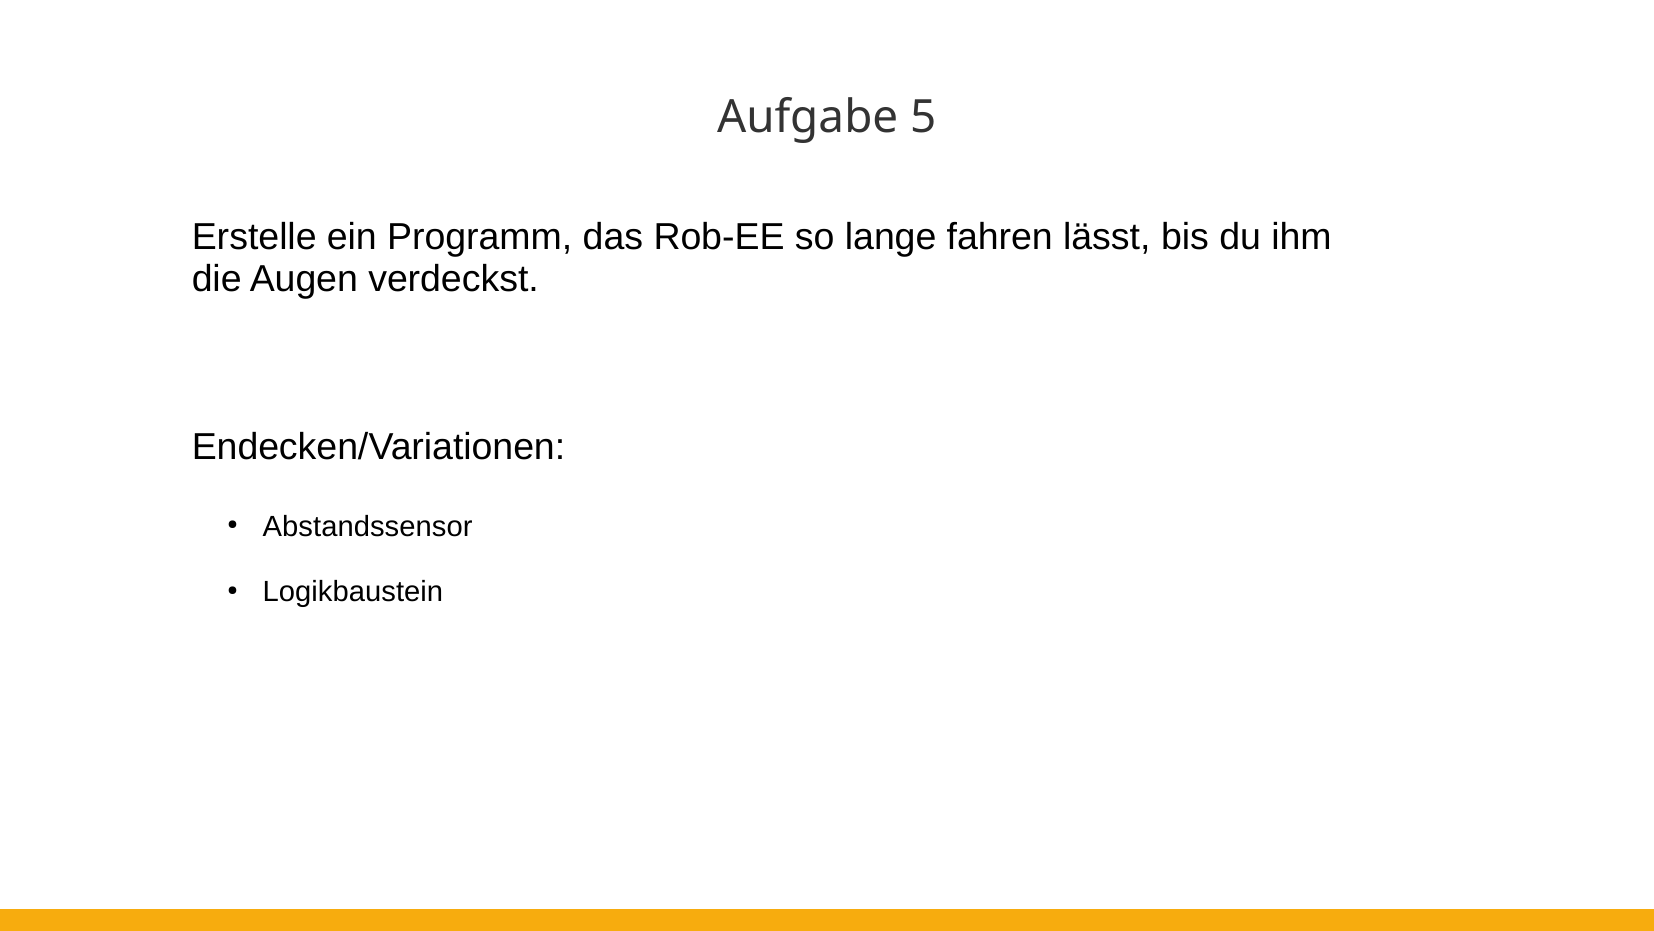

# Aufgabe 5
Erstelle ein Programm, das Rob-EE so lange fahren lässt, bis du ihm die Augen verdeckst.
Endecken/Variationen:
Abstandssensor
Logikbaustein